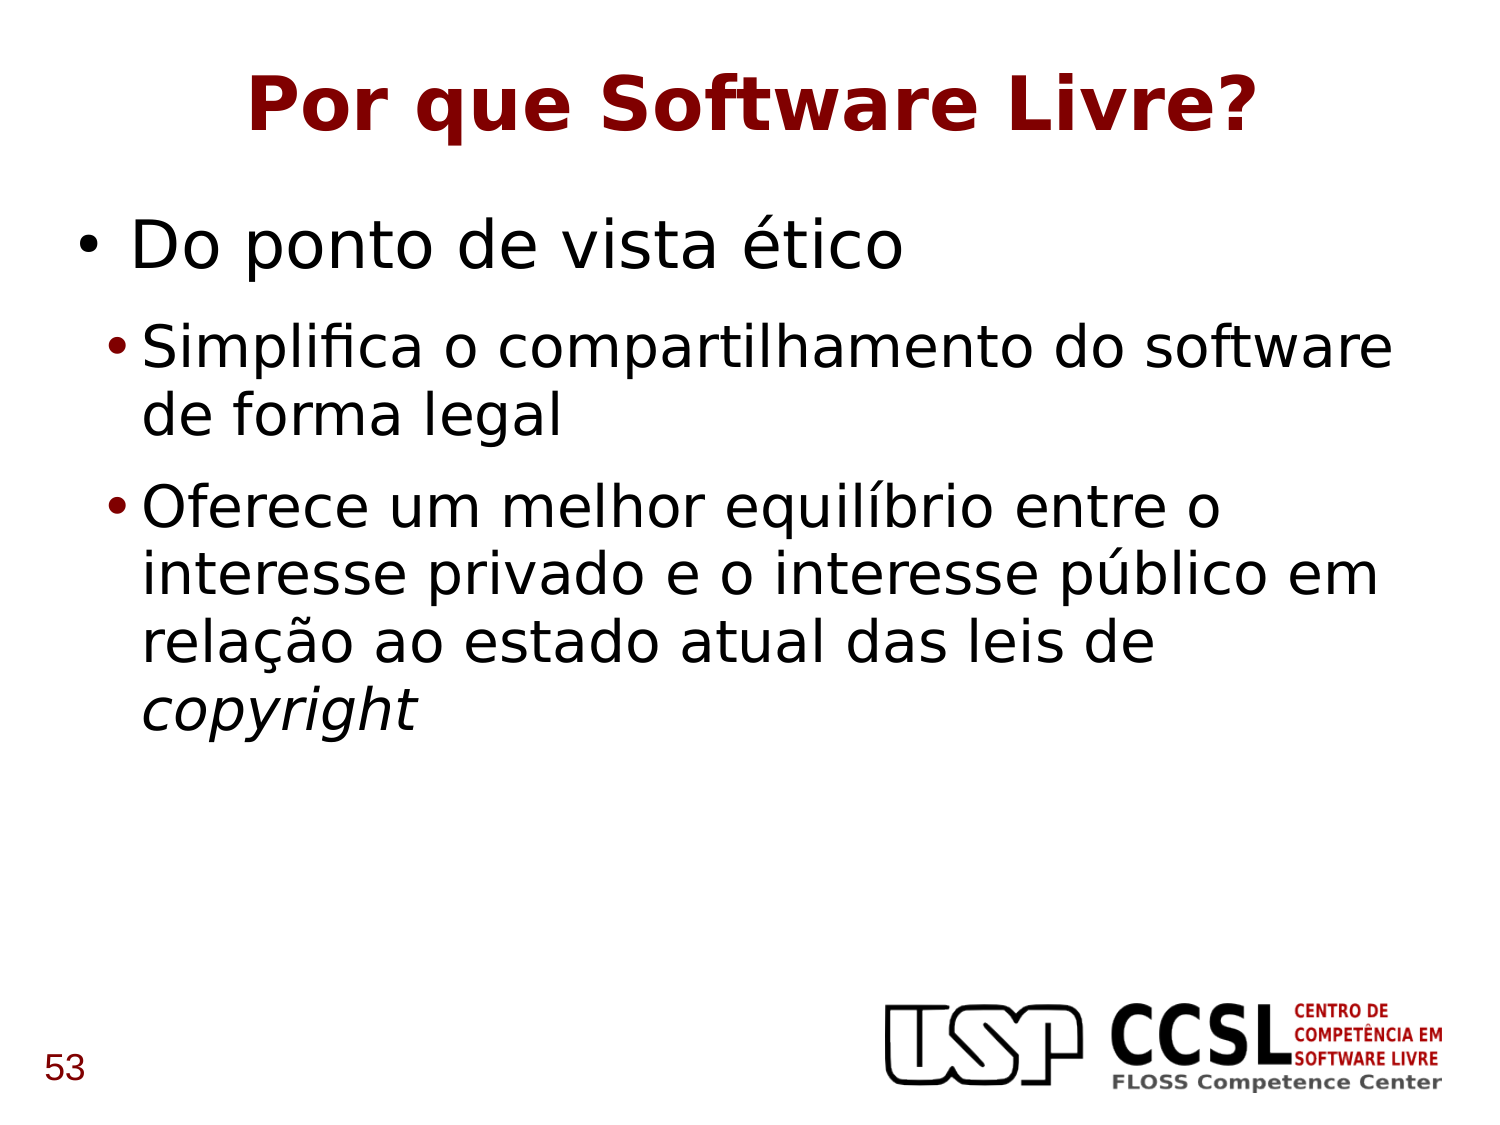

# Por que Software Livre?
Do ponto de vista ético
Simplifica o compartilhamento do software de forma legal
Oferece um melhor equilíbrio entre o interesse privado e o interesse público em relação ao estado atual das leis de copyright